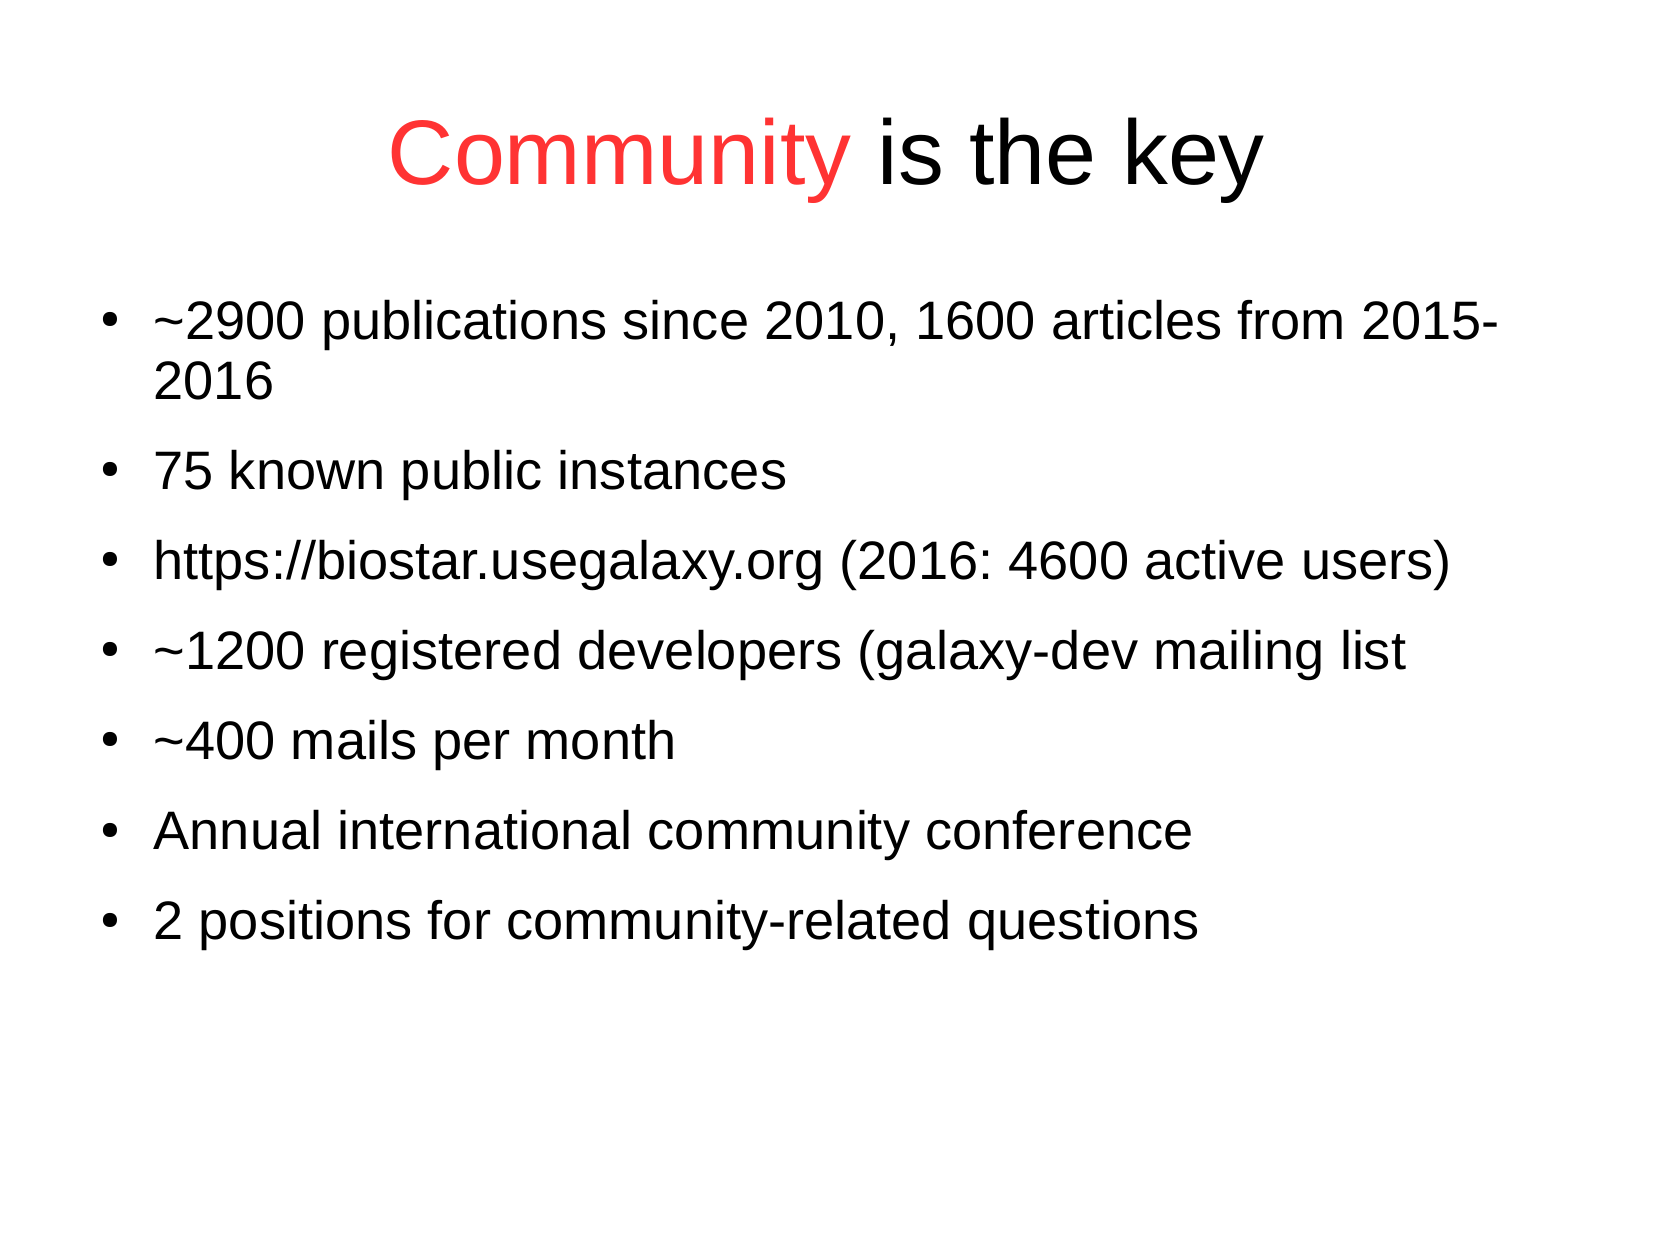

# Community is the key
~2900 publications since 2010, 1600 articles from 2015-2016
75 known public instances
https://biostar.usegalaxy.org (2016: 4600 active users)
~1200 registered developers (galaxy-dev mailing list
~400 mails per month
Annual international community conference
2 positions for community-related questions